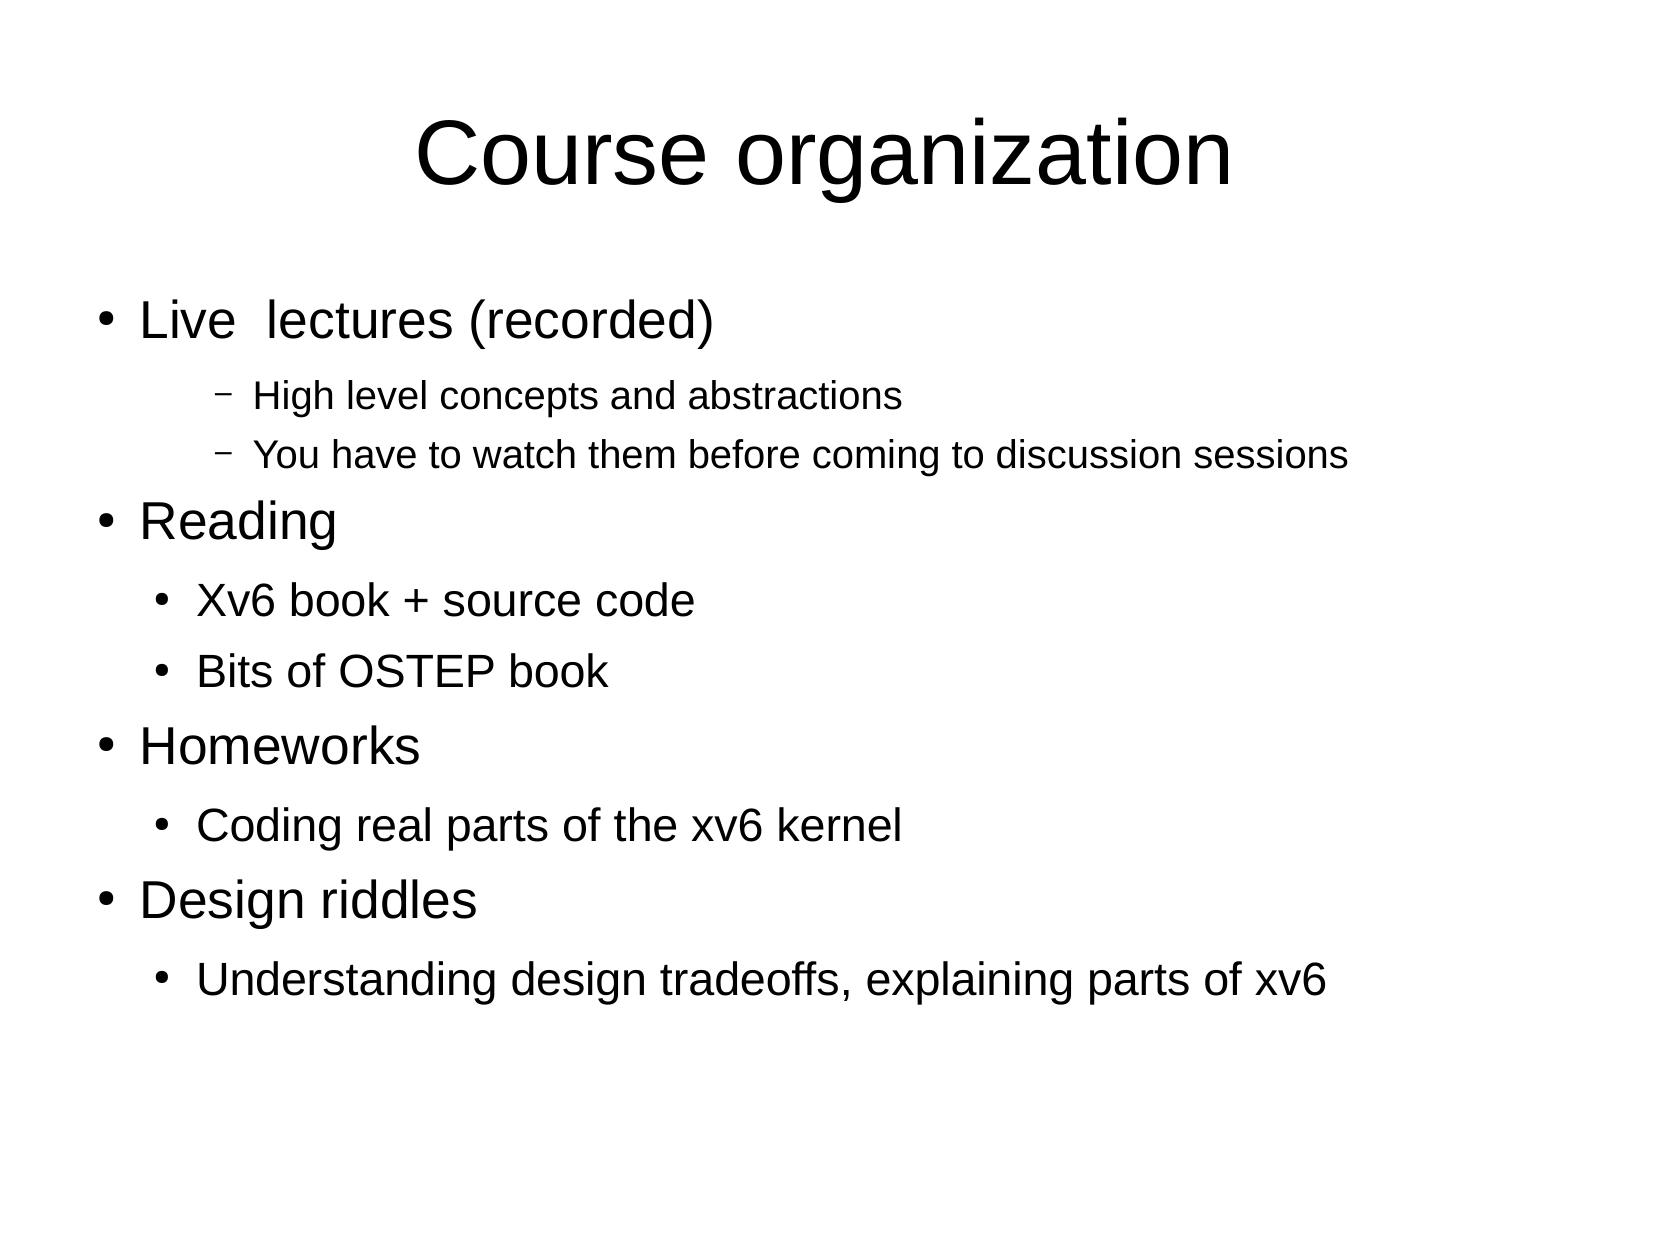

# Course organization
Live lectures (recorded)
High level concepts and abstractions
You have to watch them before coming to discussion sessions
Reading
Xv6 book + source code
Bits of OSTEP book
Homeworks
Coding real parts of the xv6 kernel
Design riddles
Understanding design tradeoffs, explaining parts of xv6